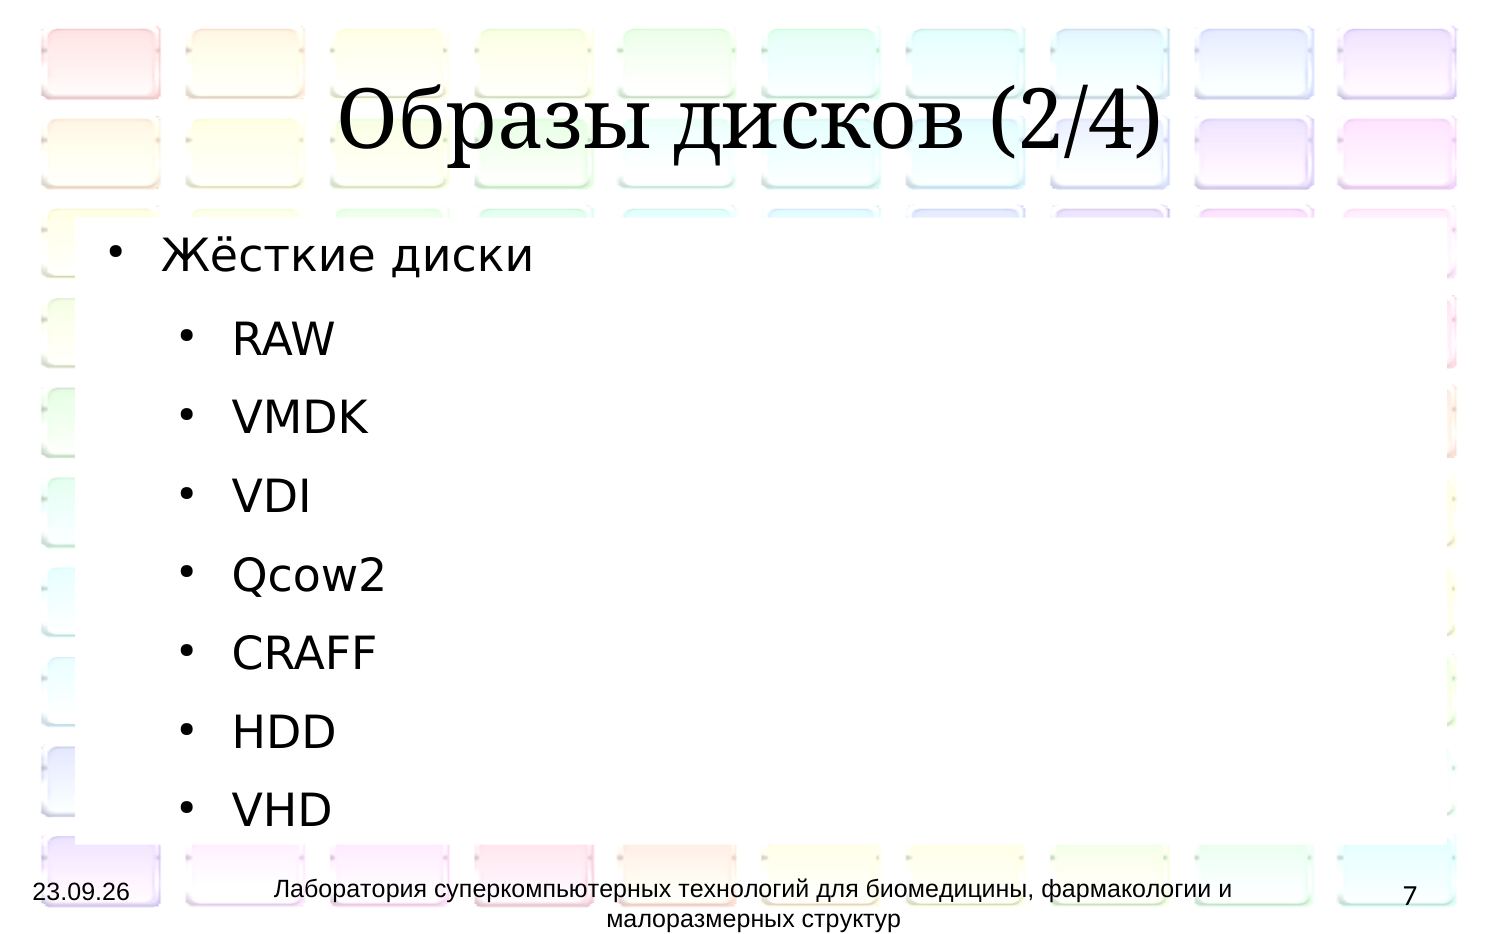

# Образы дисков (2/4)
Жёсткие диски
RAW
VMDK
VDI
Qcow2
CRAFF
HDD
VHD
Лаборатория суперкомпьютерных технологий для биомедицины, фармакологии и малоразмерных структур